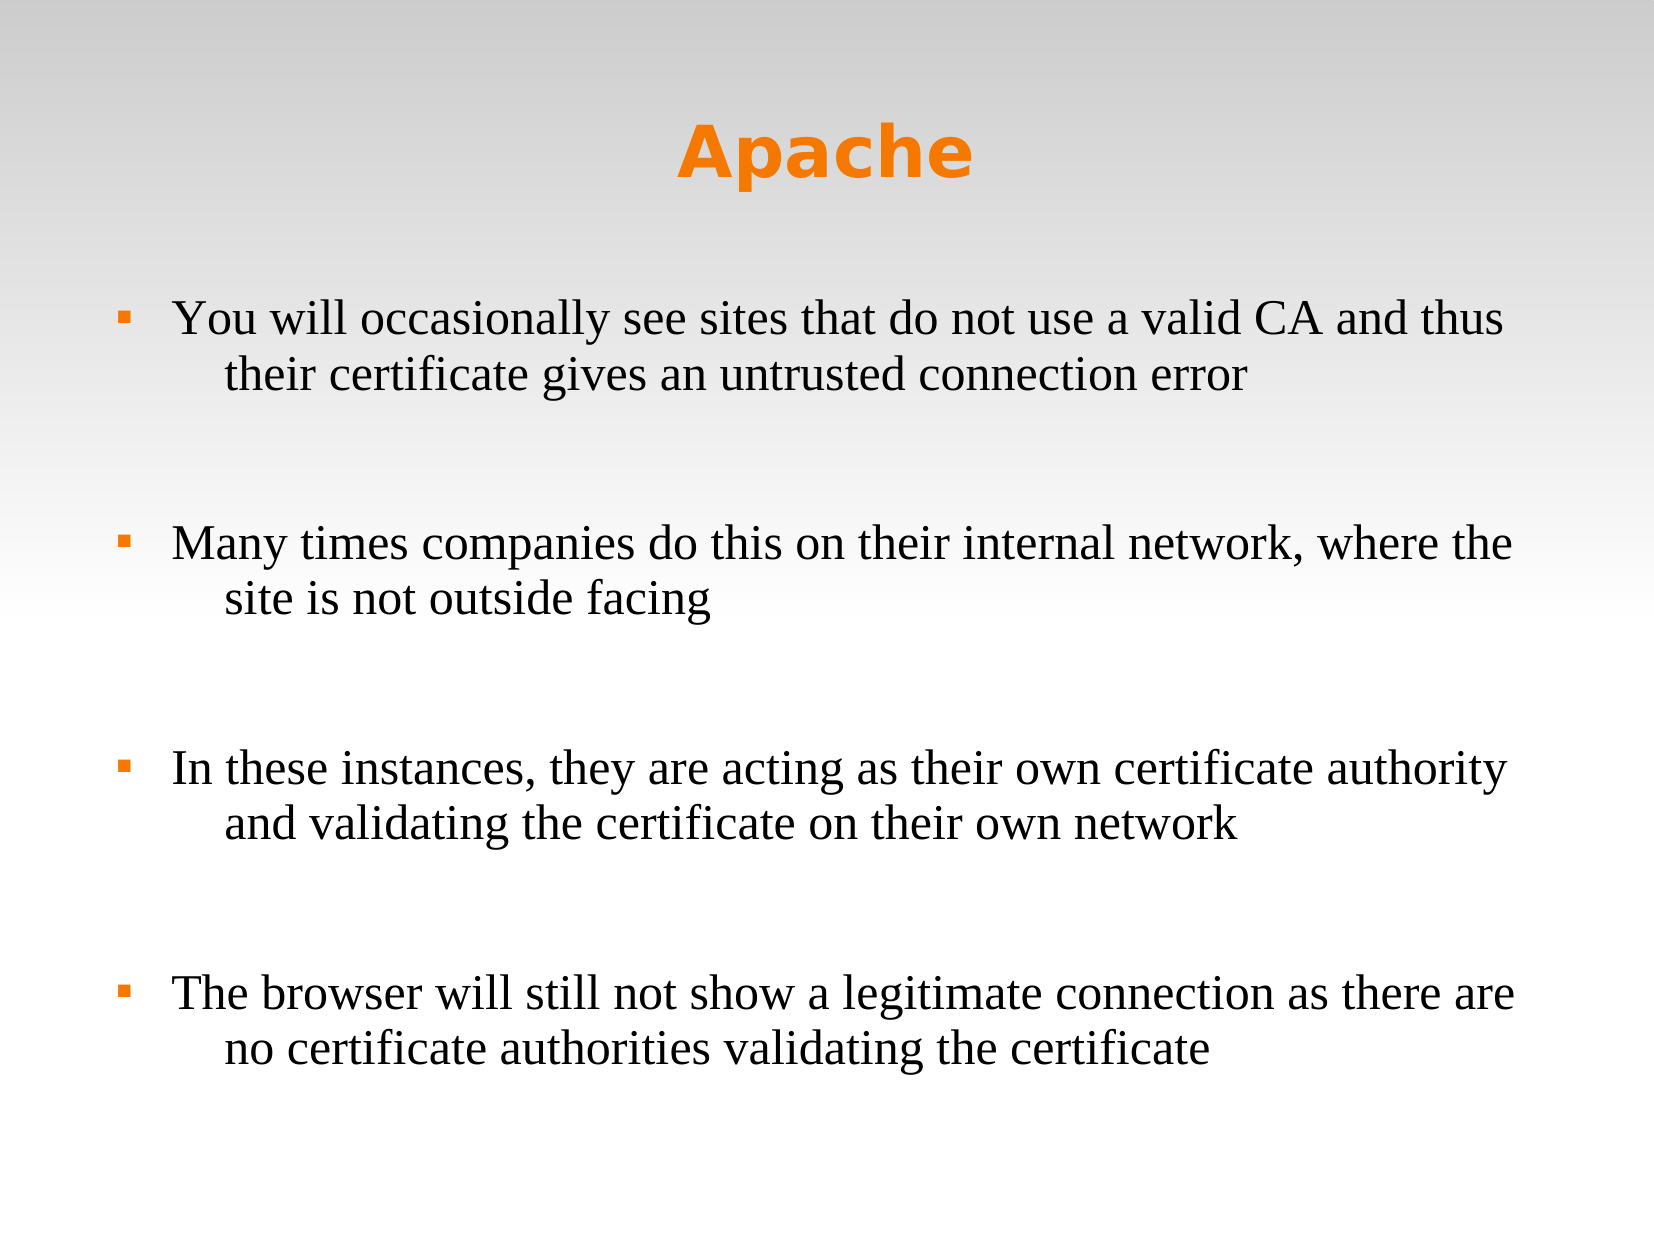

# Apache
You will occasionally see sites that do not use a valid CA and thus their certificate gives an untrusted connection error
Many times companies do this on their internal network, where the site is not outside facing
In these instances, they are acting as their own certificate authority and validating the certificate on their own network
The browser will still not show a legitimate connection as there are no certificate authorities validating the certificate